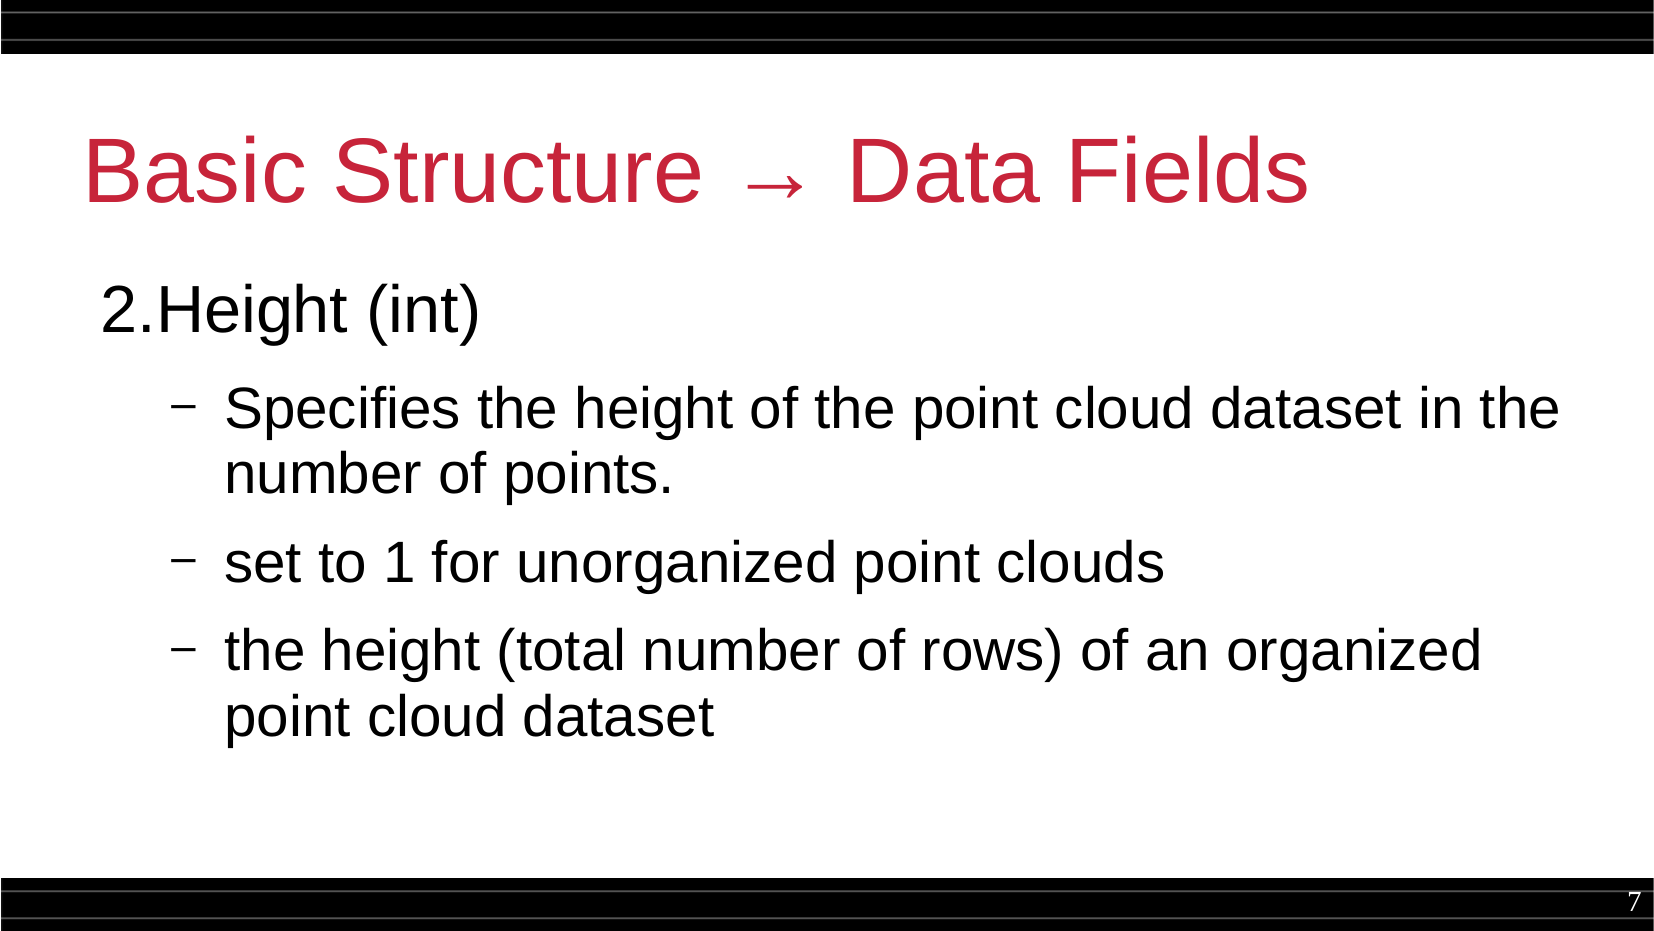

# Basic Structure → Data Fields
Height (int)
Specifies the height of the point cloud dataset in the number of points.
set to 1 for unorganized point clouds
the height (total number of rows) of an organized point cloud dataset